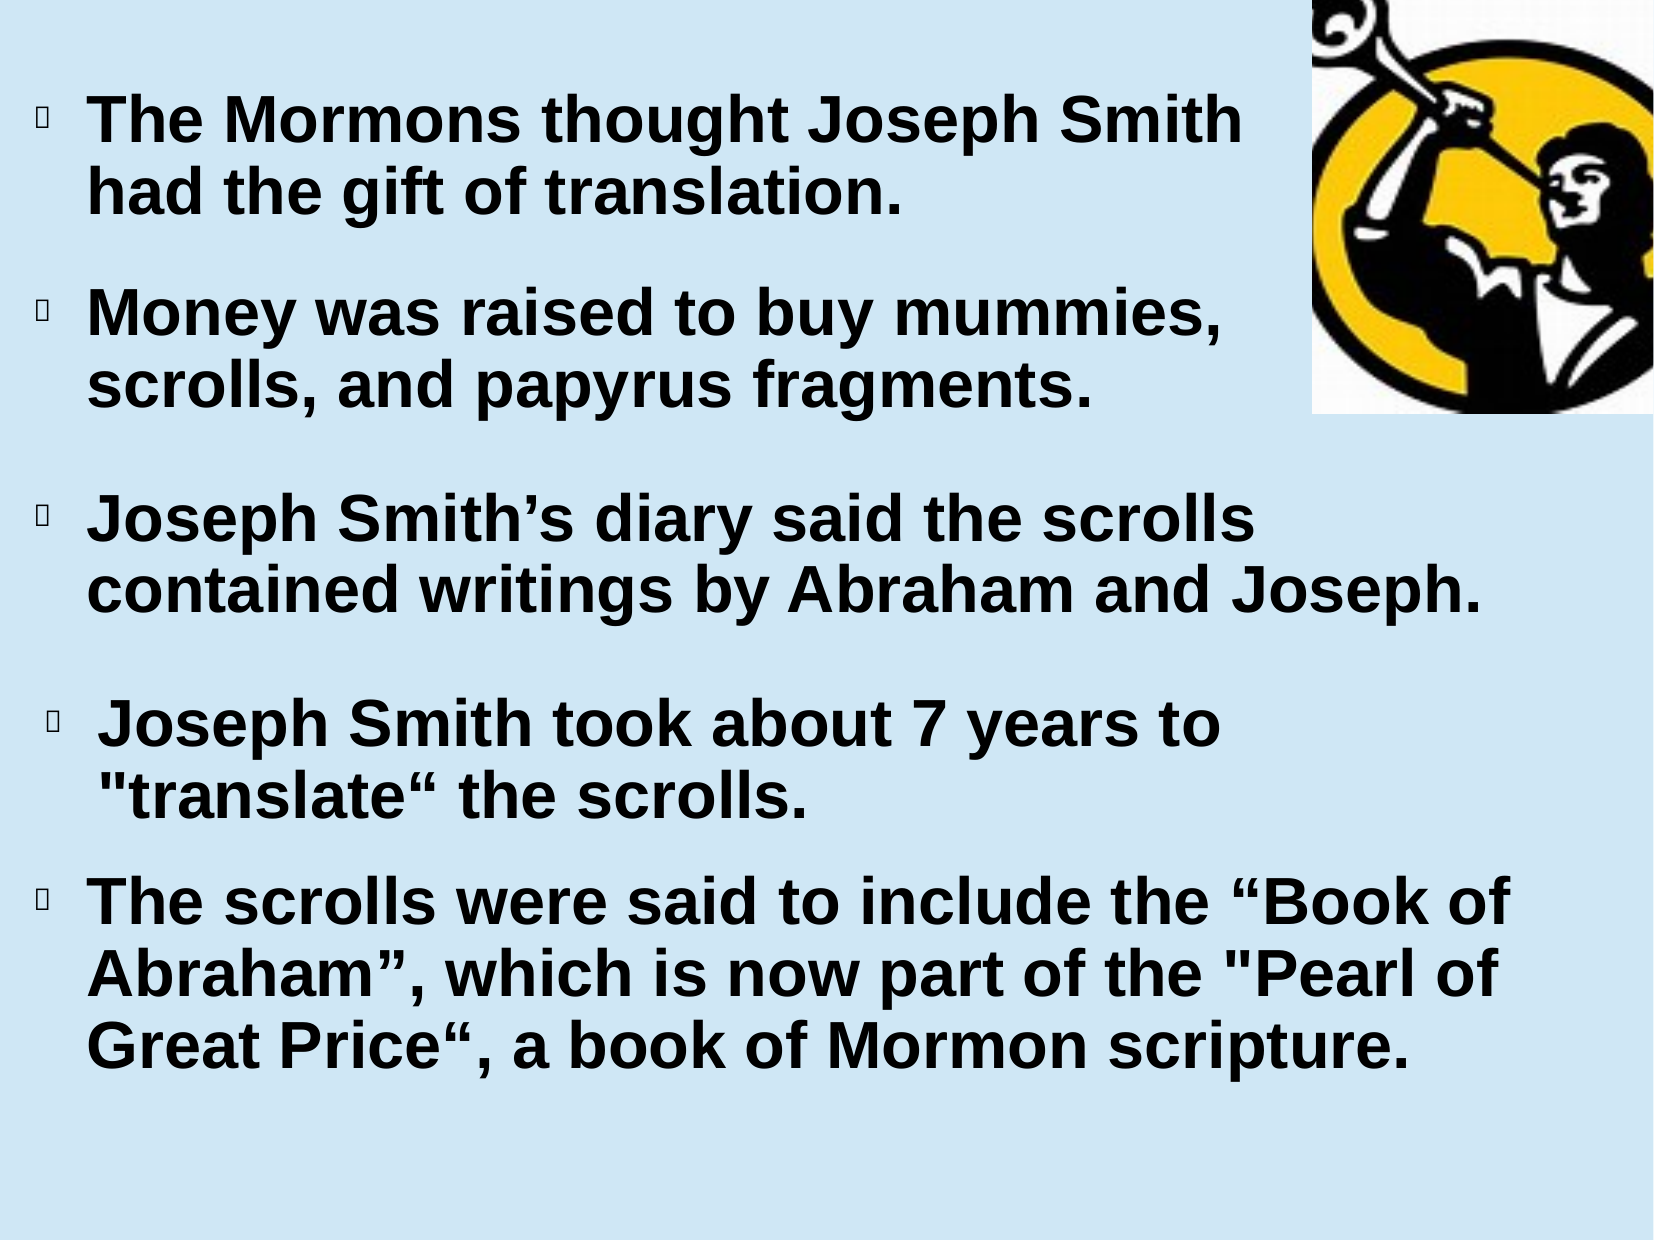

# The Mormons thought Joseph Smith had the gift of translation.
Money was raised to buy mummies, scrolls, and papyrus fragments.
Joseph Smith’s diary said the scrolls contained writings by Abraham and Joseph.
Joseph Smith took about 7 years to "translate“ the scrolls.
The scrolls were said to include the “Book of Abraham”, which is now part of the "Pearl of Great Price“, a book of Mormon scripture.